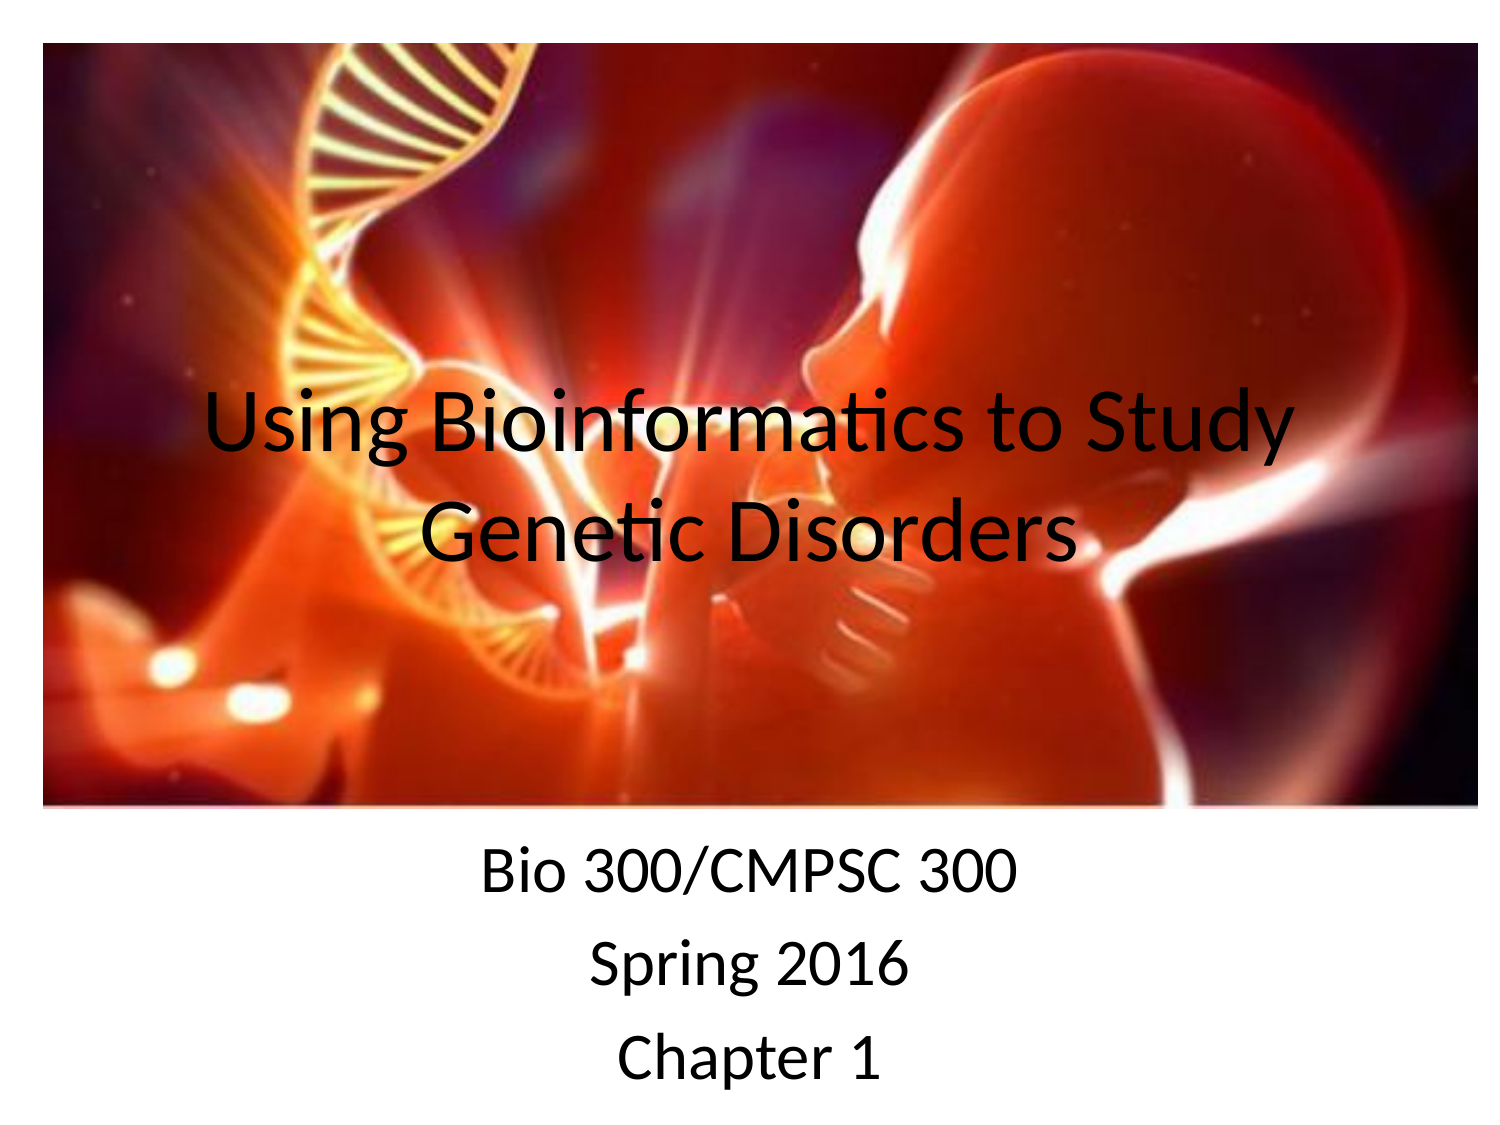

# Using Bioinformatics to Study Genetic Disorders
Bio 300/CMPSC 300
Spring 2016
Chapter 1